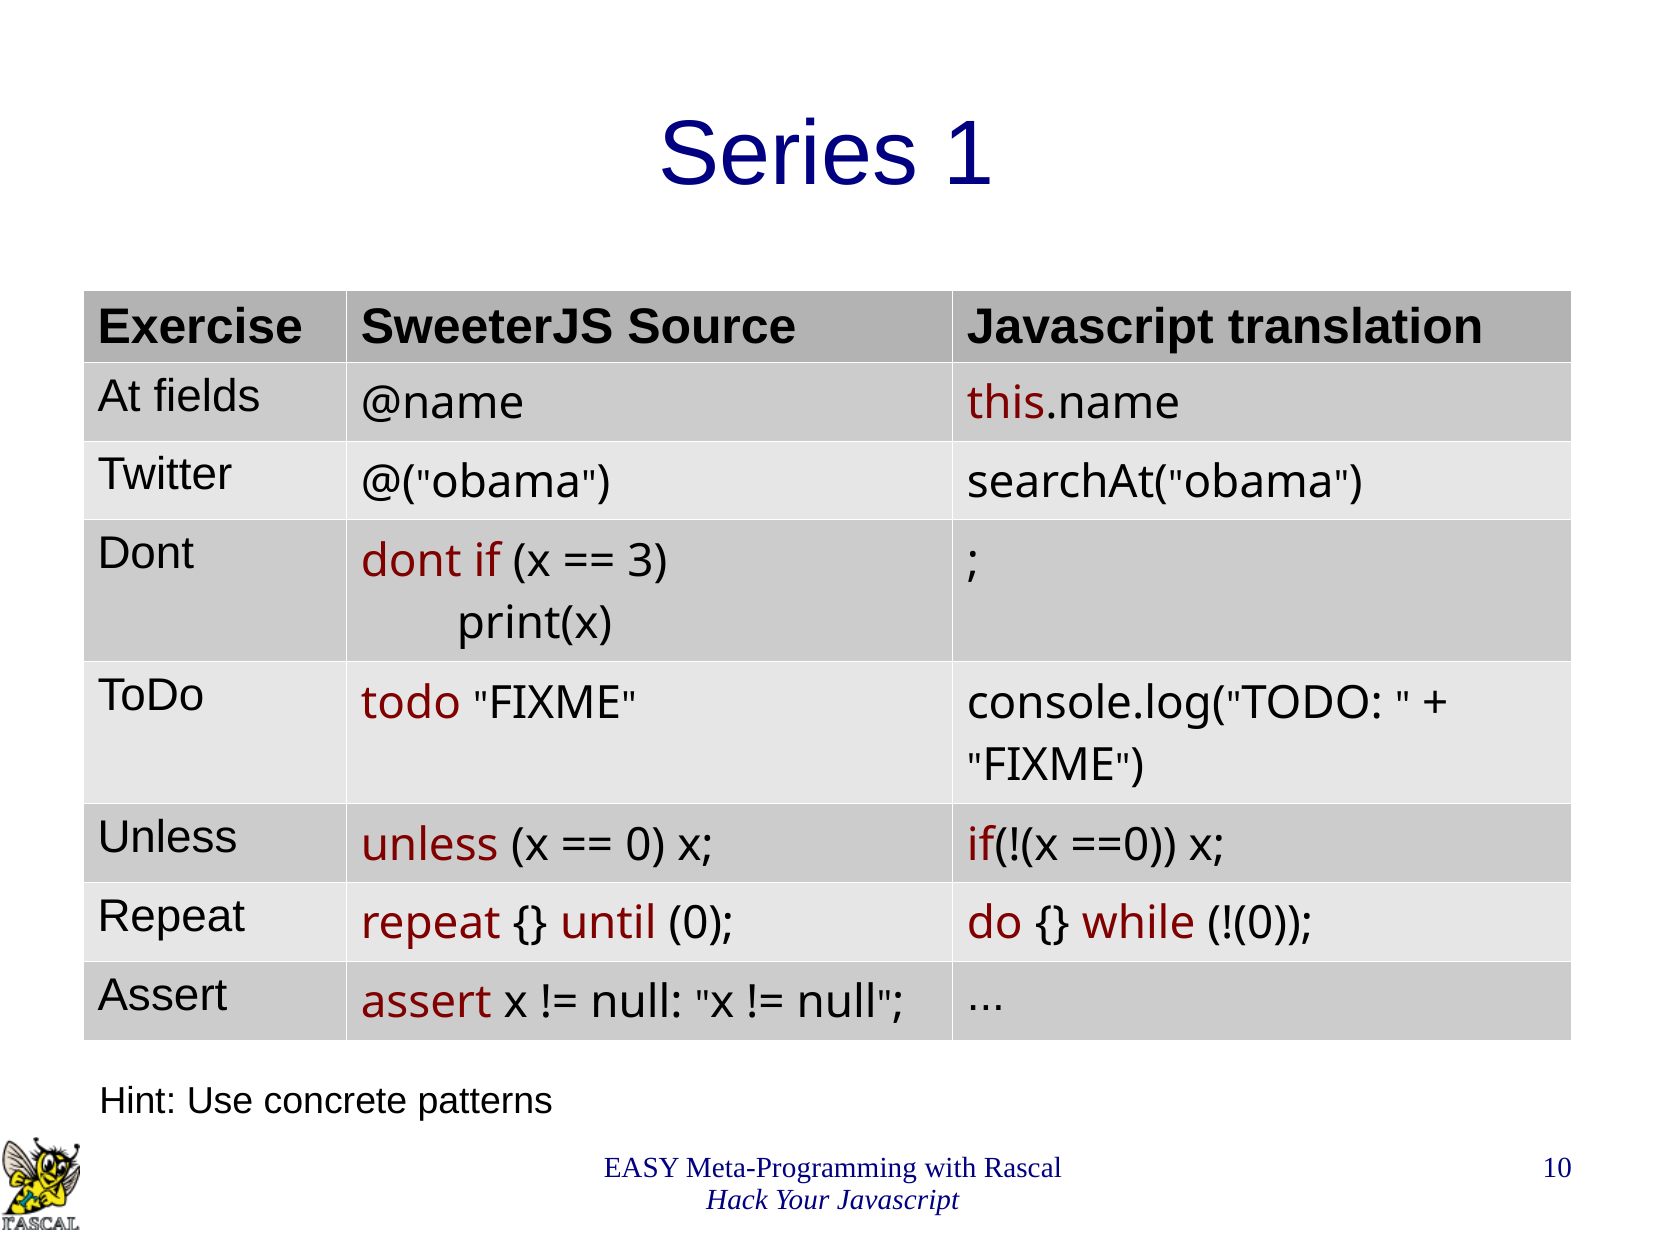

# Series 1
| Exercise | SweeterJS Source | Javascript translation |
| --- | --- | --- |
| At fields | @name | this.name |
| Twitter | @("obama") | searchAt("obama") |
| Dont | dont if (x == 3) print(x) | ; |
| ToDo | todo "FIXME" | console.log("TODO: " + "FIXME") |
| Unless | unless (x == 0) x; | if(!(x ==0)) x; |
| Repeat | repeat {} until (0); | do {} while (!(0)); |
| Assert | assert x != null: "x != null"; | ... |
Hint: Use concrete patterns
10